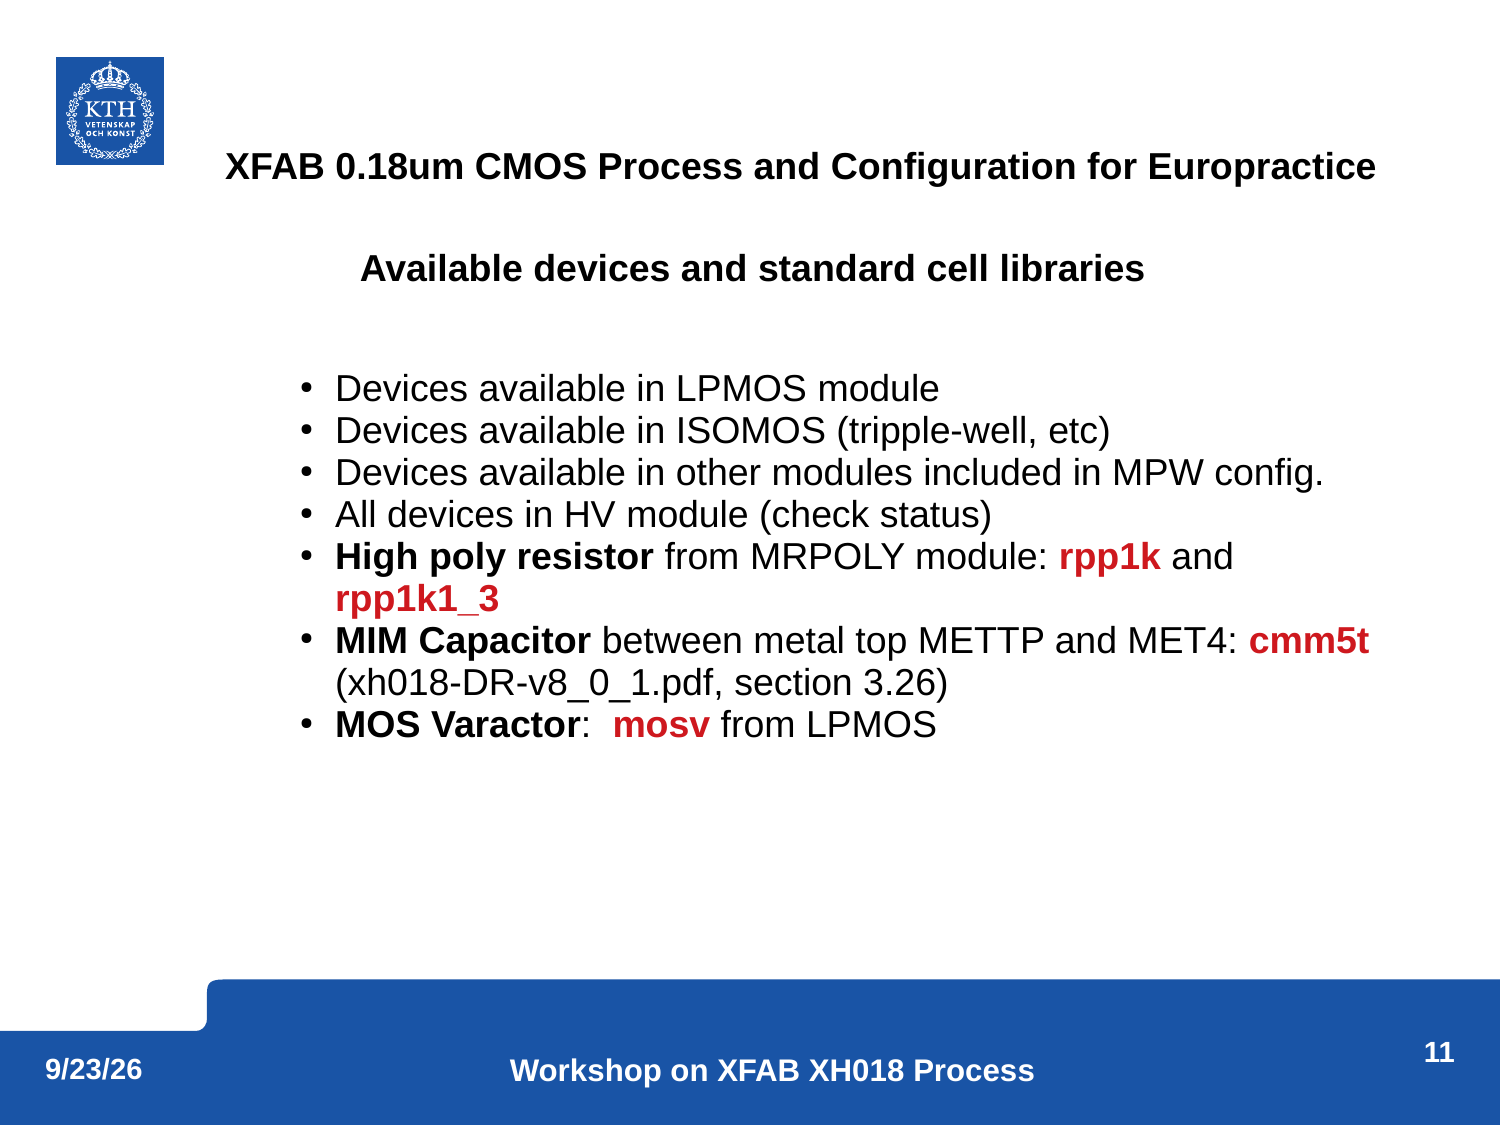

XFAB 0.18um CMOS Process and Configuration for Europractice
Available devices and standard cell libraries
Devices available in LPMOS module
Devices available in ISOMOS (tripple-well, etc)
Devices available in other modules included in MPW config.
All devices in HV module (check status)
High poly resistor from MRPOLY module: rpp1k and rpp1k1_3
MIM Capacitor between metal top METTP and MET4: cmm5t (xh018-DR-v8_0_1.pdf, section 3.26)
MOS Varactor: mosv from LPMOS
11
Analog Elektronik 2017